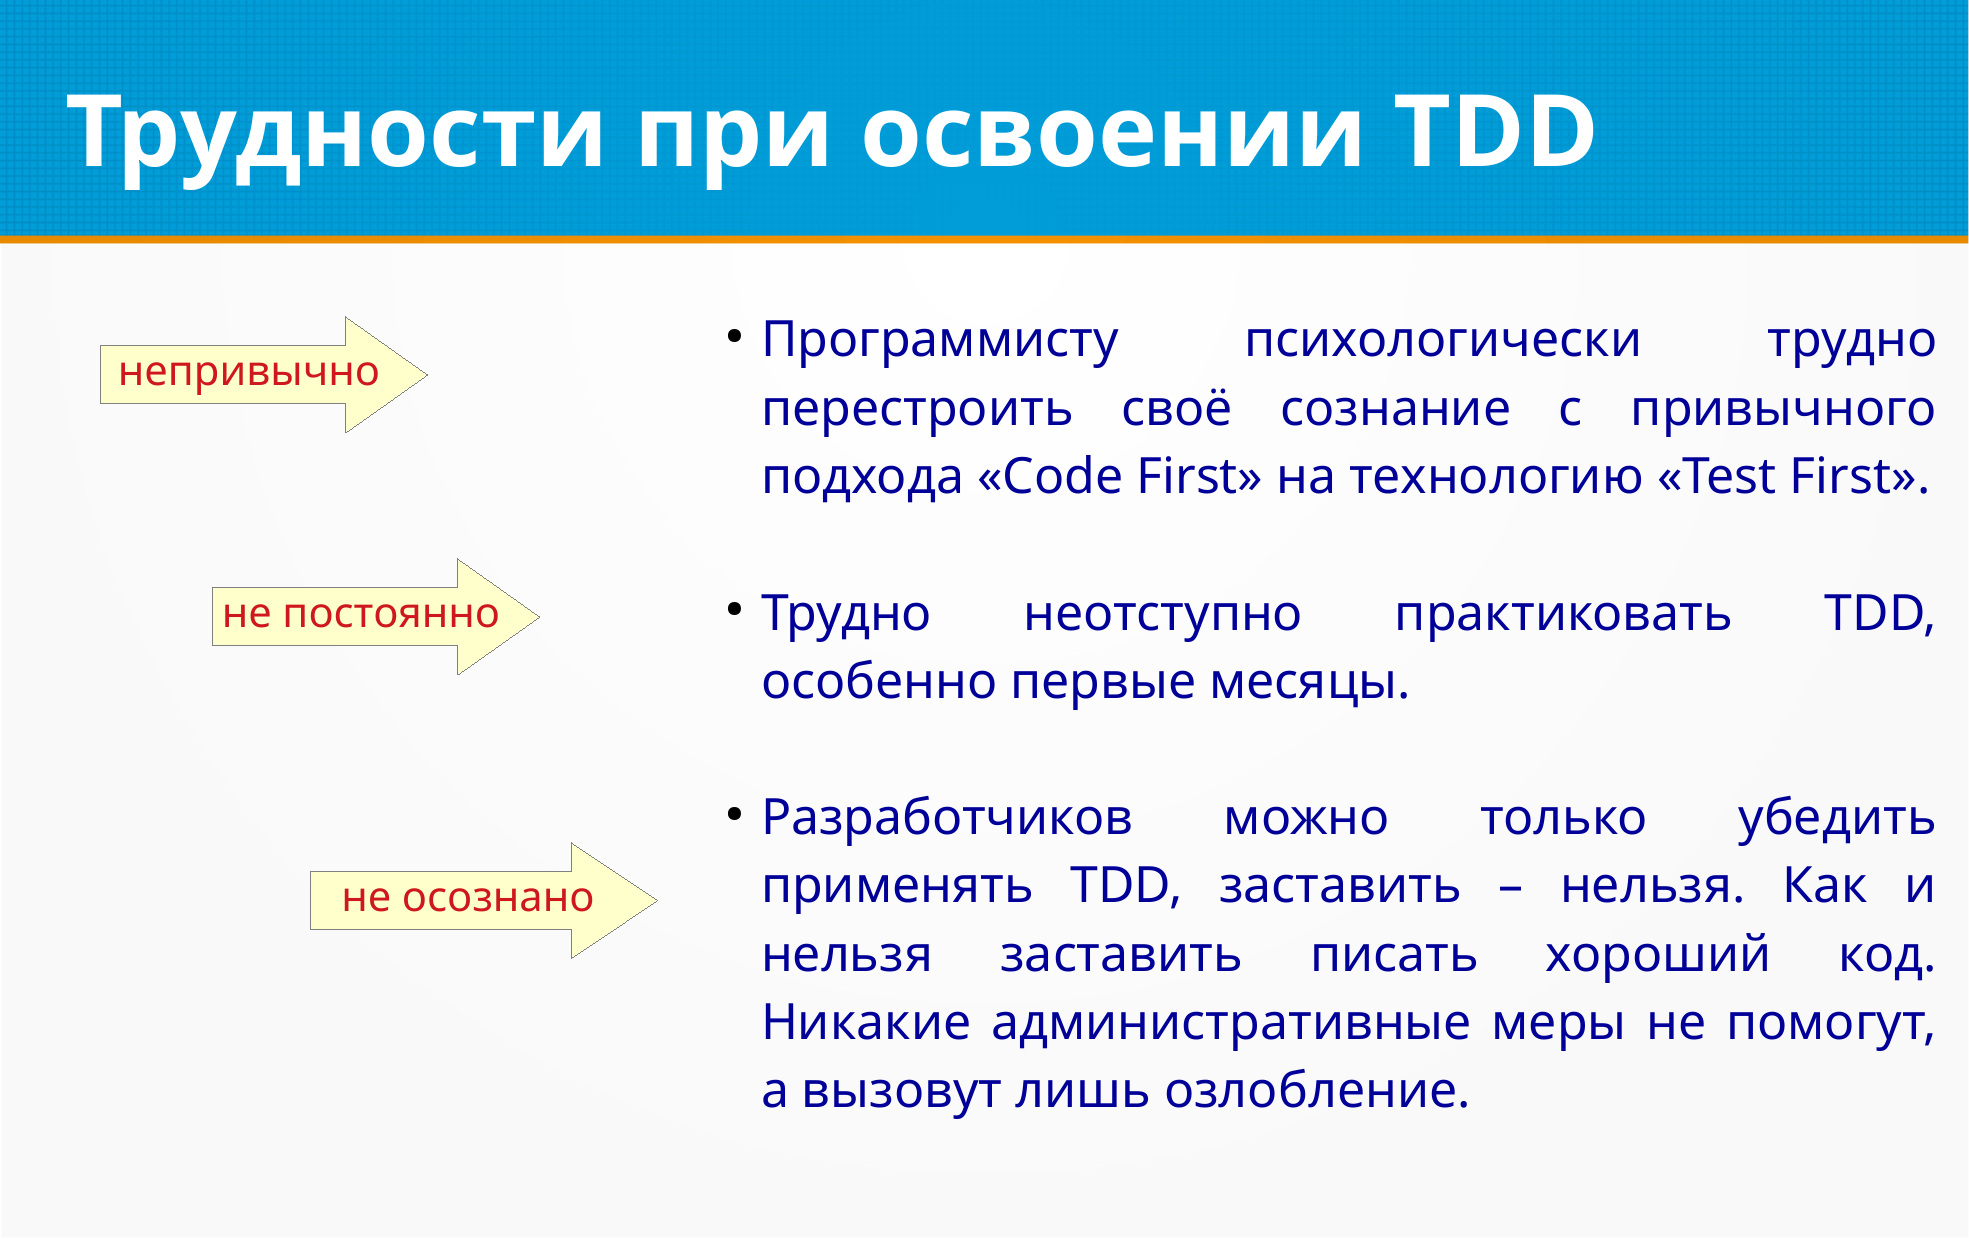

Трудности при освоении TDD
Программисту психологически трудно перестроить своё сознание с привычного подхода «Code First» на технологию «Test First».
Трудно неотступно практиковать TDD, особенно первые месяцы.
Разработчиков можно только убедить применять TDD, заставить – нельзя. Как и нельзя заставить писать хороший код. Никакие административные меры не помогут, а вызовут лишь озлобление.
 непривычно
 не постоянно
 не осознано